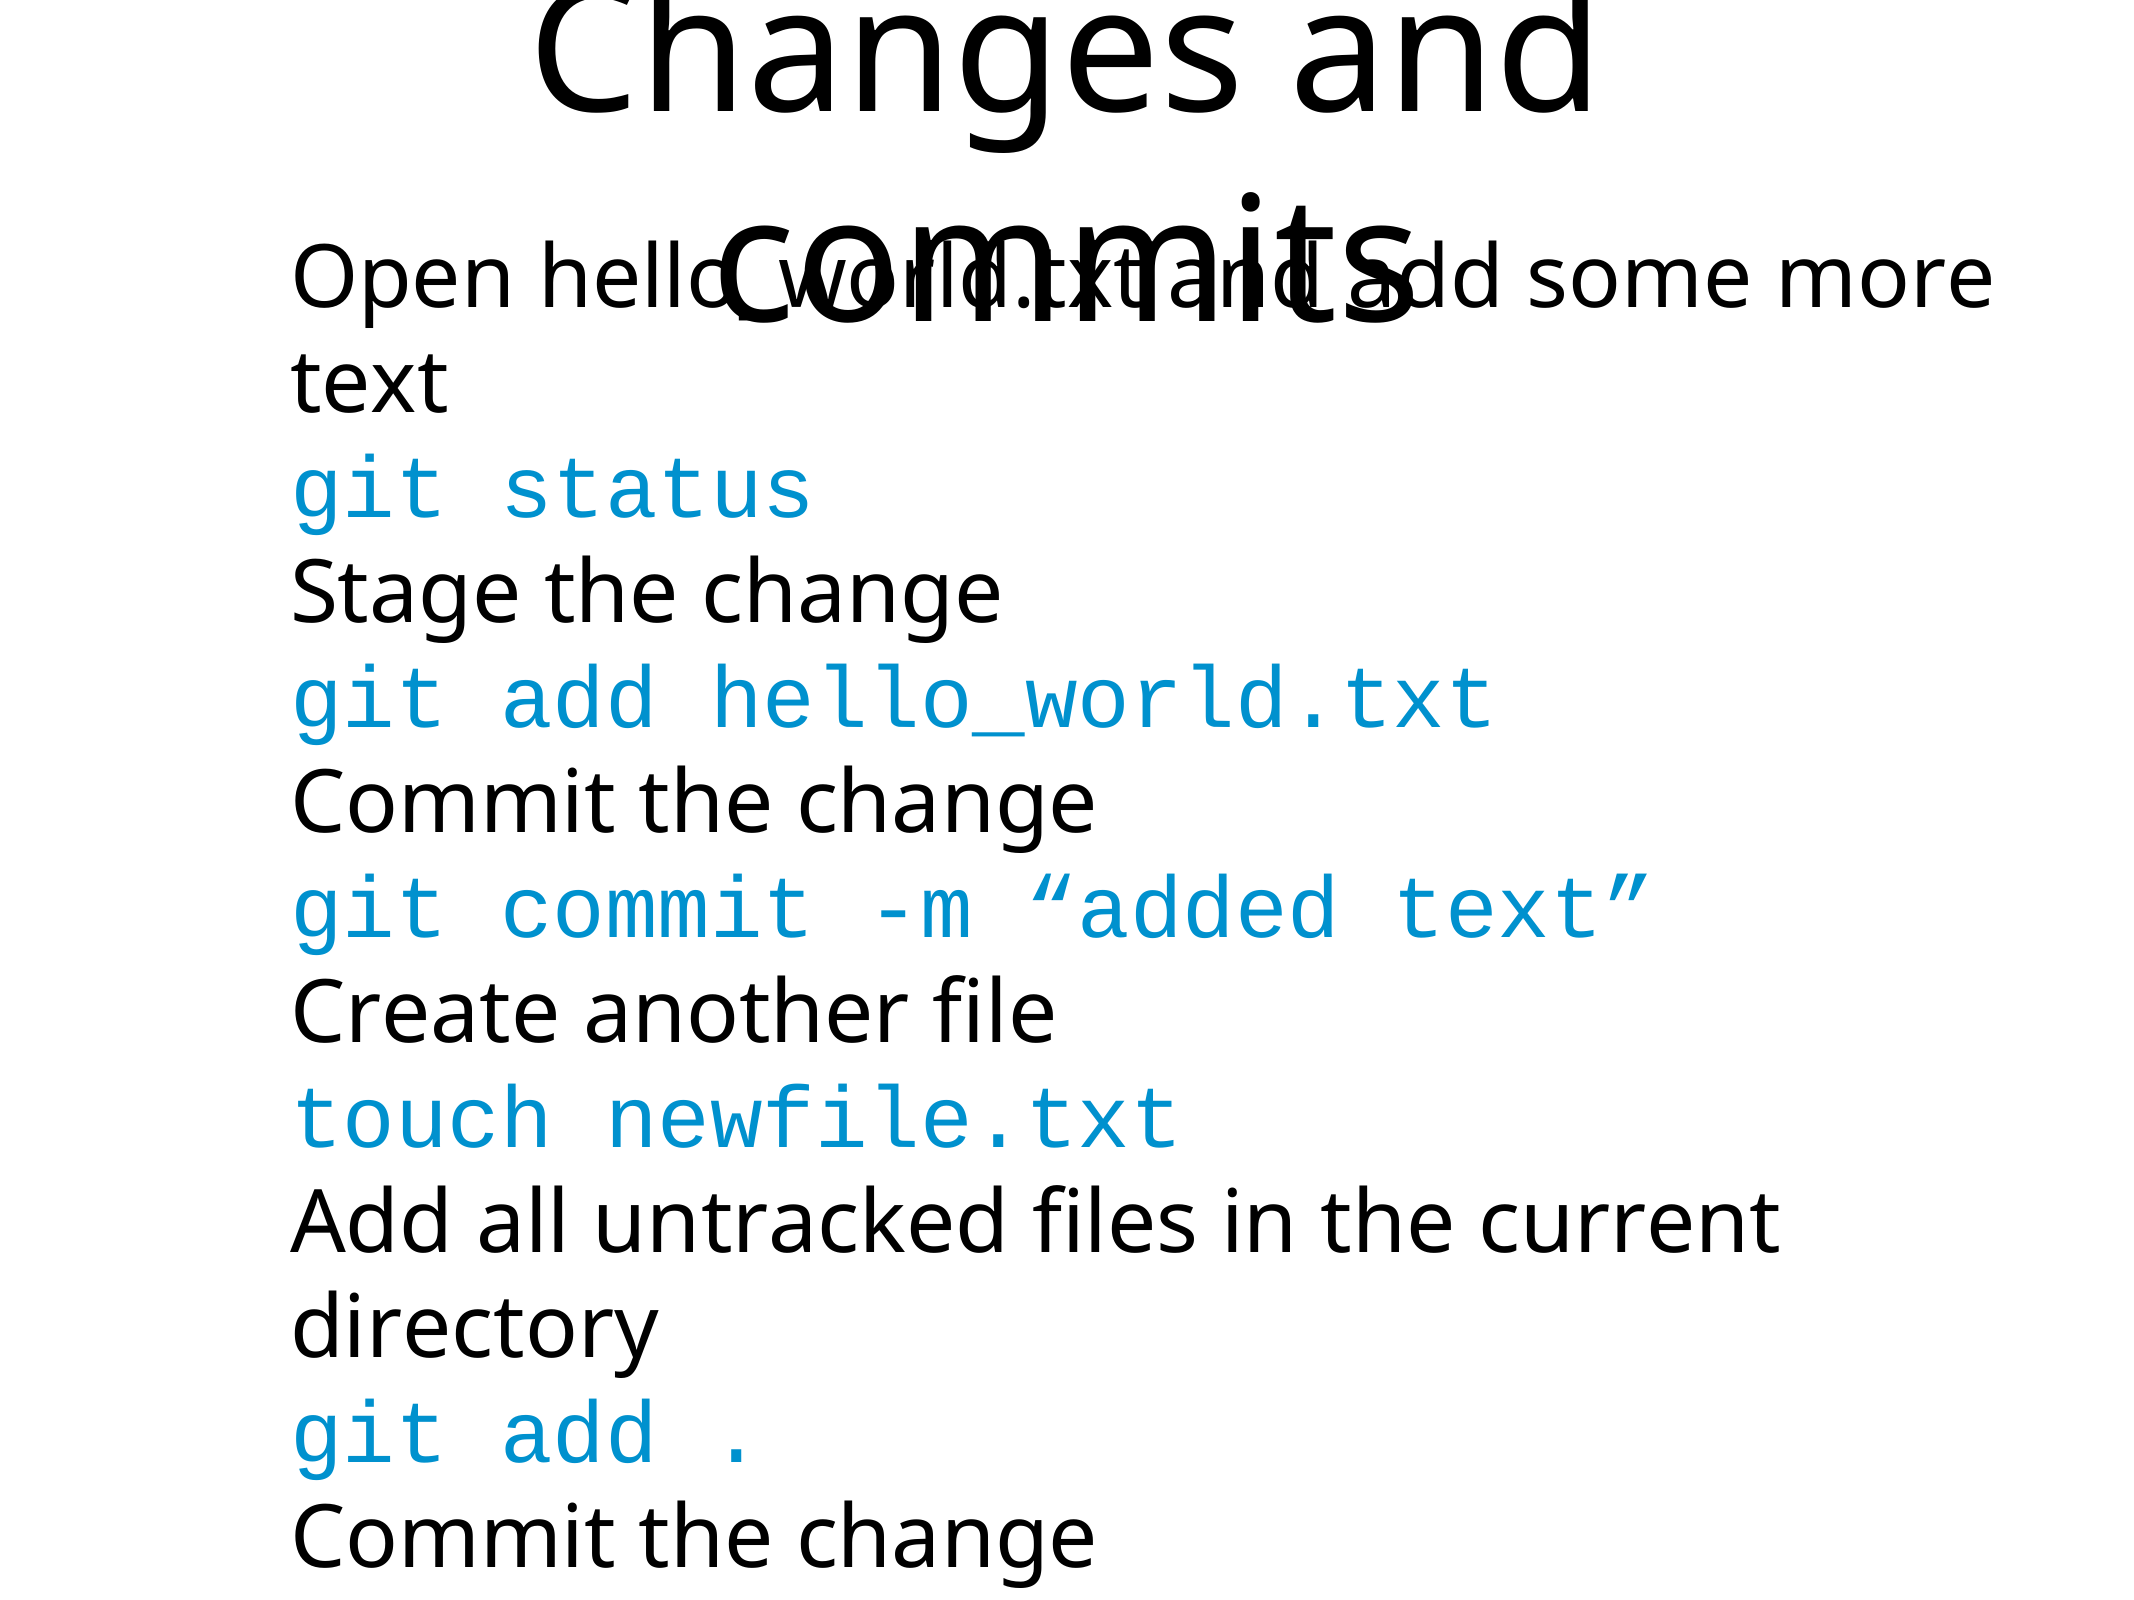

# Changes and commits
Open hello_world.txt and add some more text
git status
Stage the change
git add hello_world.txt
Commit the change
git commit -m “added text”
Create another file
touch newfile.txt
Add all untracked files in the current directory
git add .
Commit the change
git commit -m “added newfile”